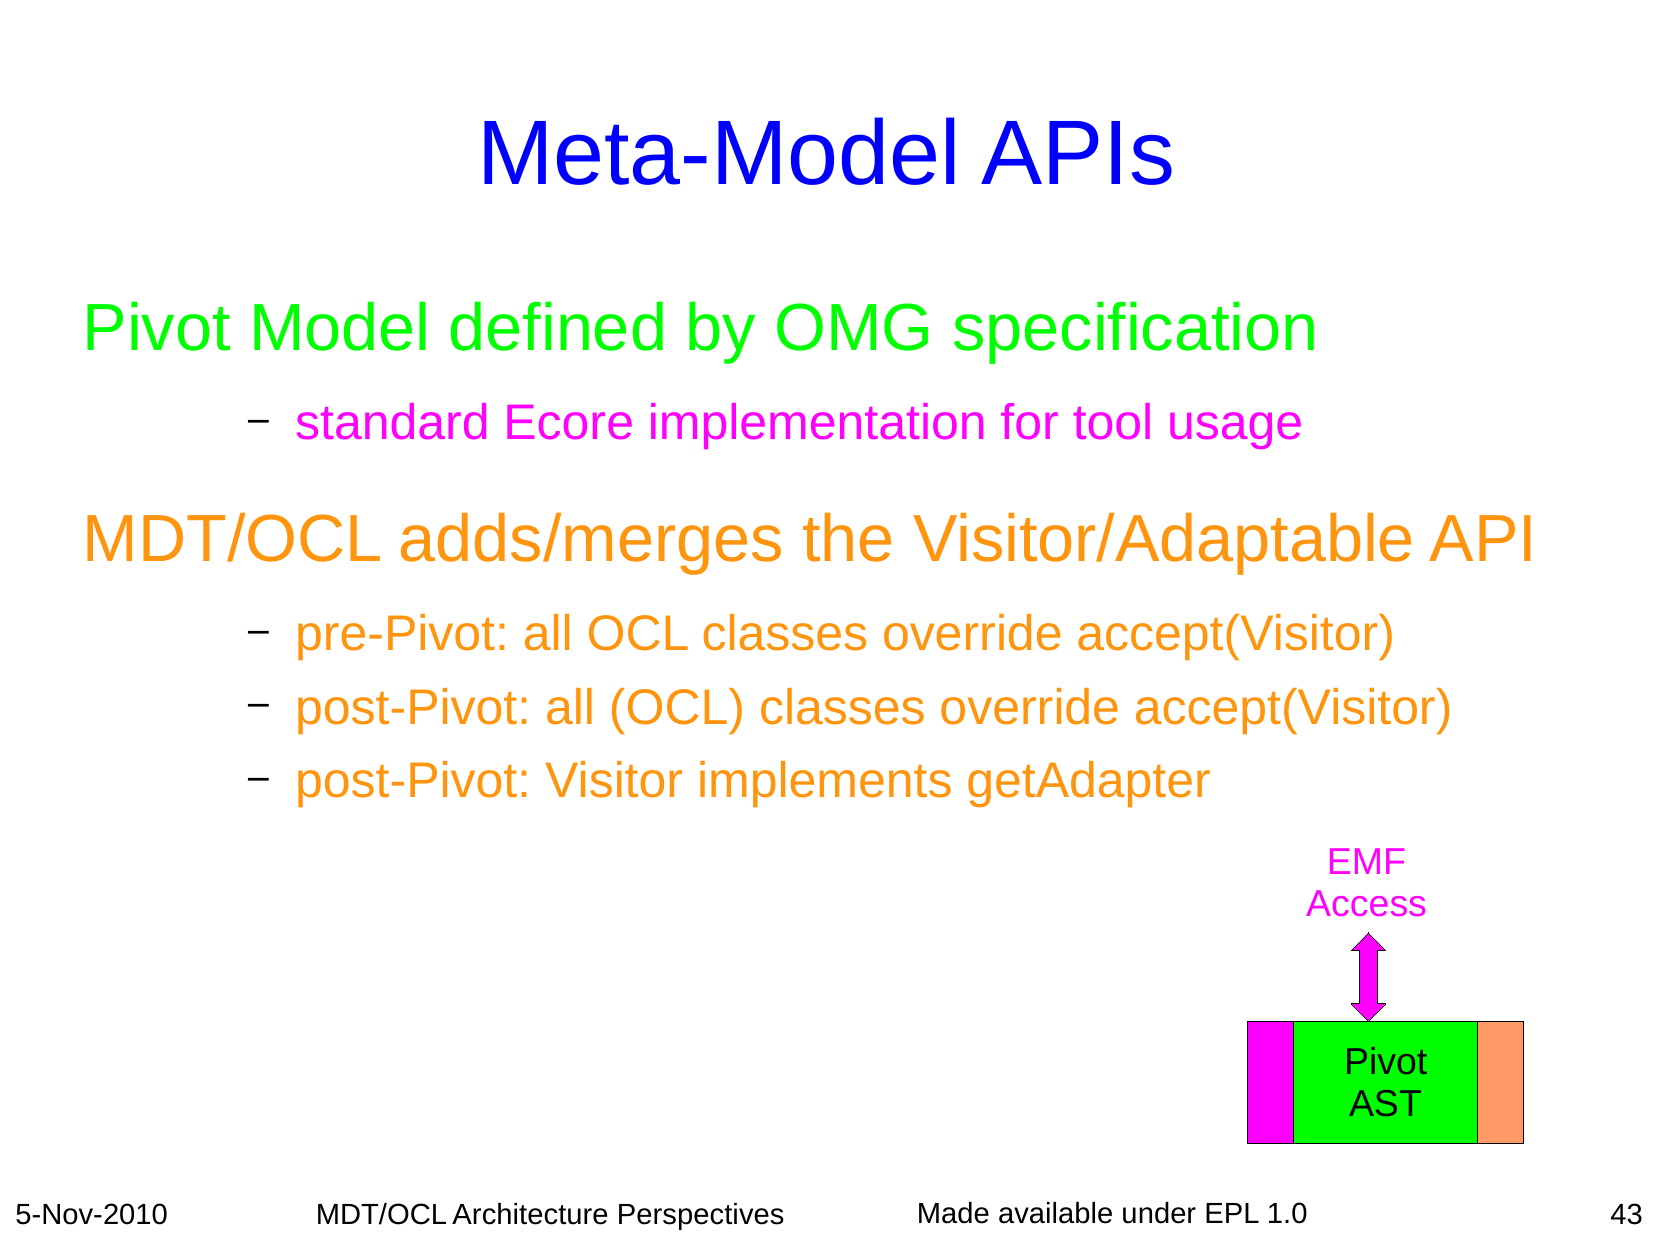

# Meta-Model APIs
Pivot Model defined by OMG specification
standard Ecore implementation for tool usage
MDT/OCL adds/merges the Visitor/Adaptable API
pre-Pivot: all OCL classes override accept(Visitor)
post-Pivot: all (OCL) classes override accept(Visitor)
post-Pivot: Visitor implements getAdapter
EMF
Access
Pivot
AST
5-Nov-2010
MDT/OCL Architecture Perspectives
43